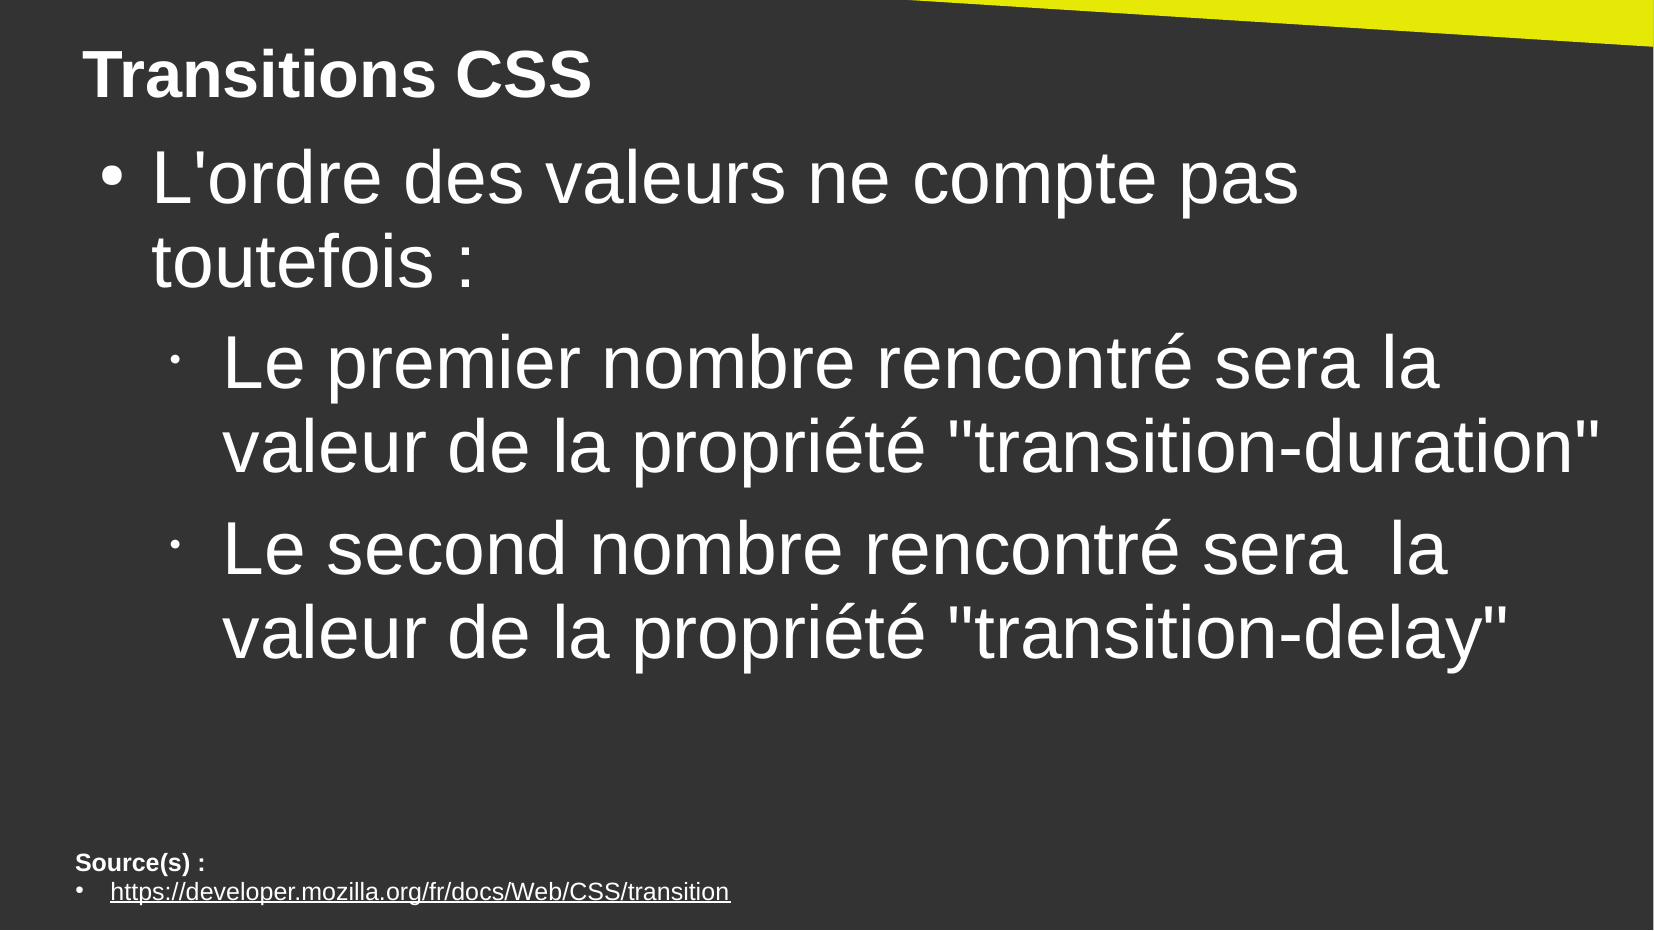

# Transitions CSS
L'ordre des valeurs ne compte pas toutefois :
Le premier nombre rencontré sera la valeur de la propriété "transition-duration"
Le second nombre rencontré sera la valeur de la propriété "transition-delay"
Source(s) :
https://developer.mozilla.org/fr/docs/Web/CSS/transition